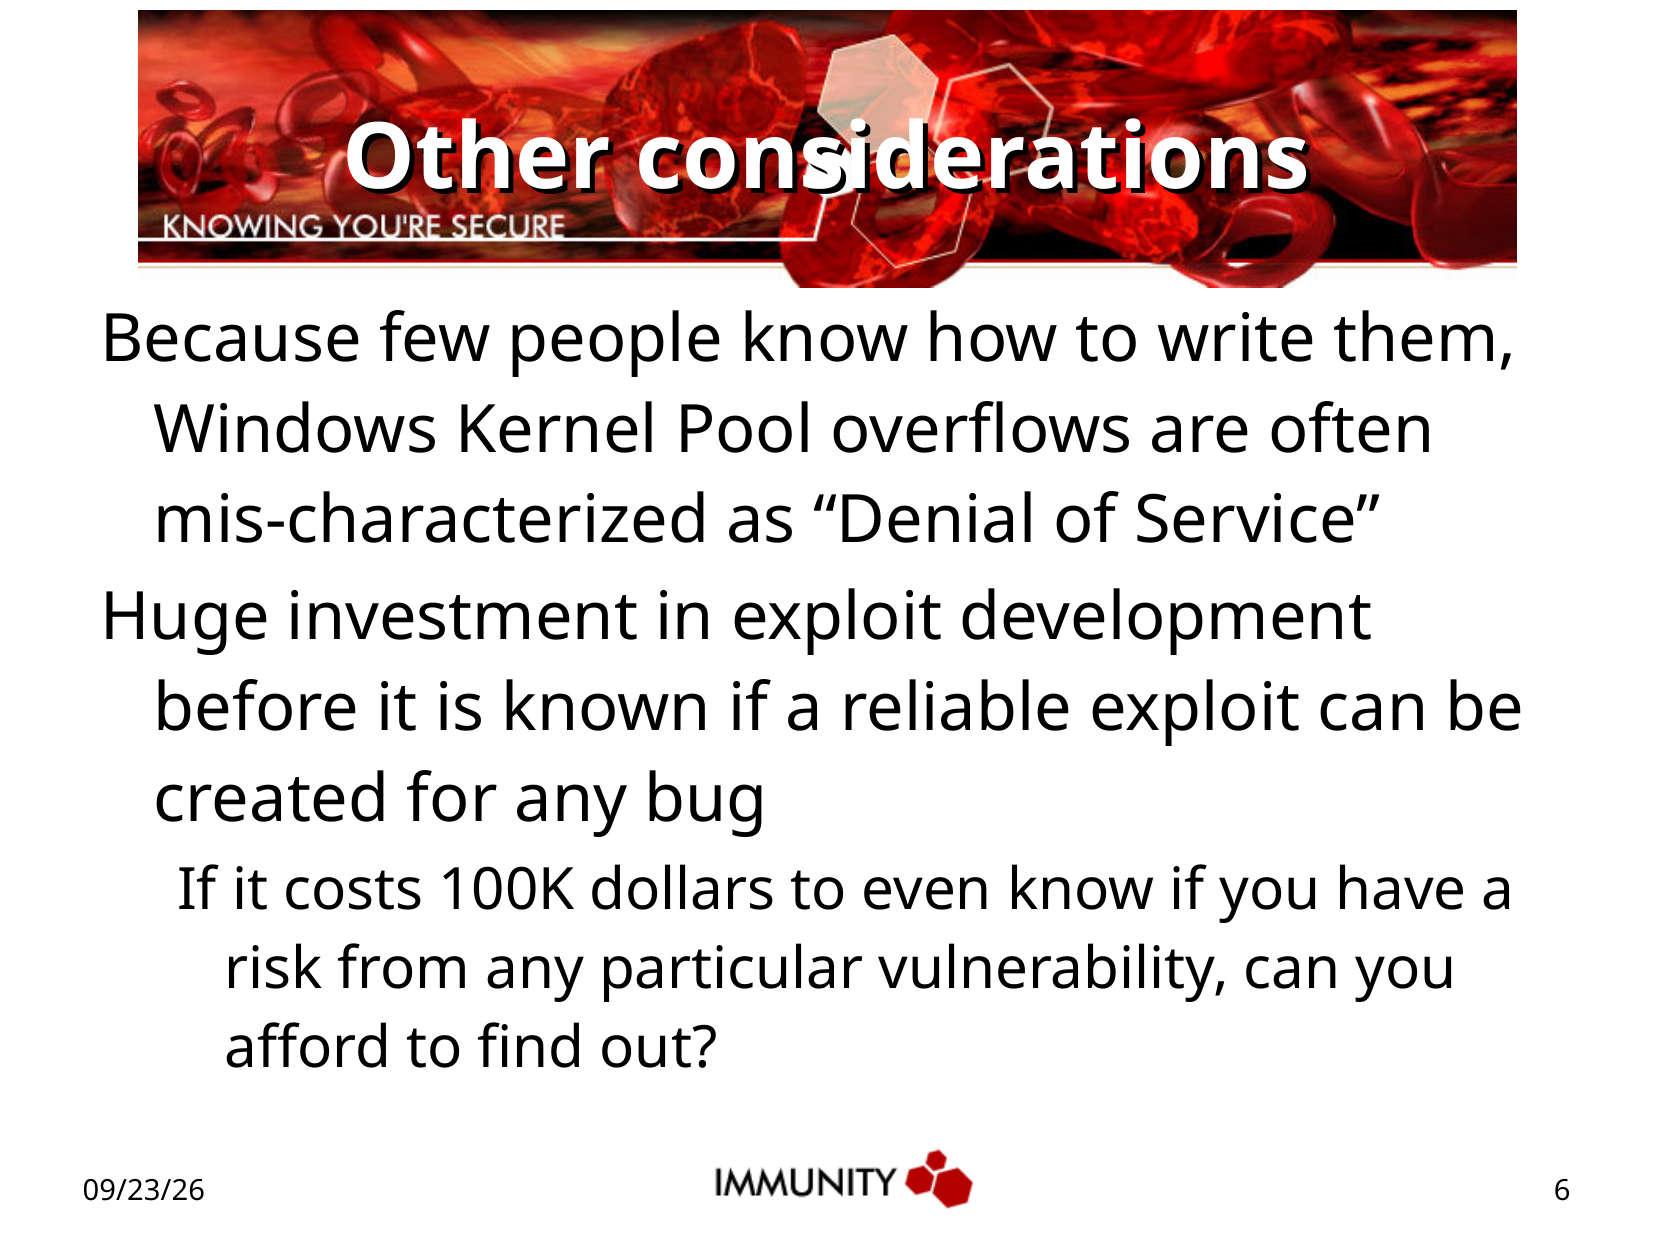

# Other considerations
Because few people know how to write them, Windows Kernel Pool overflows are often mis-characterized as “Denial of Service”
Huge investment in exploit development before it is known if a reliable exploit can be created for any bug
If it costs 100K dollars to even know if you have a risk from any particular vulnerability, can you afford to find out?
6